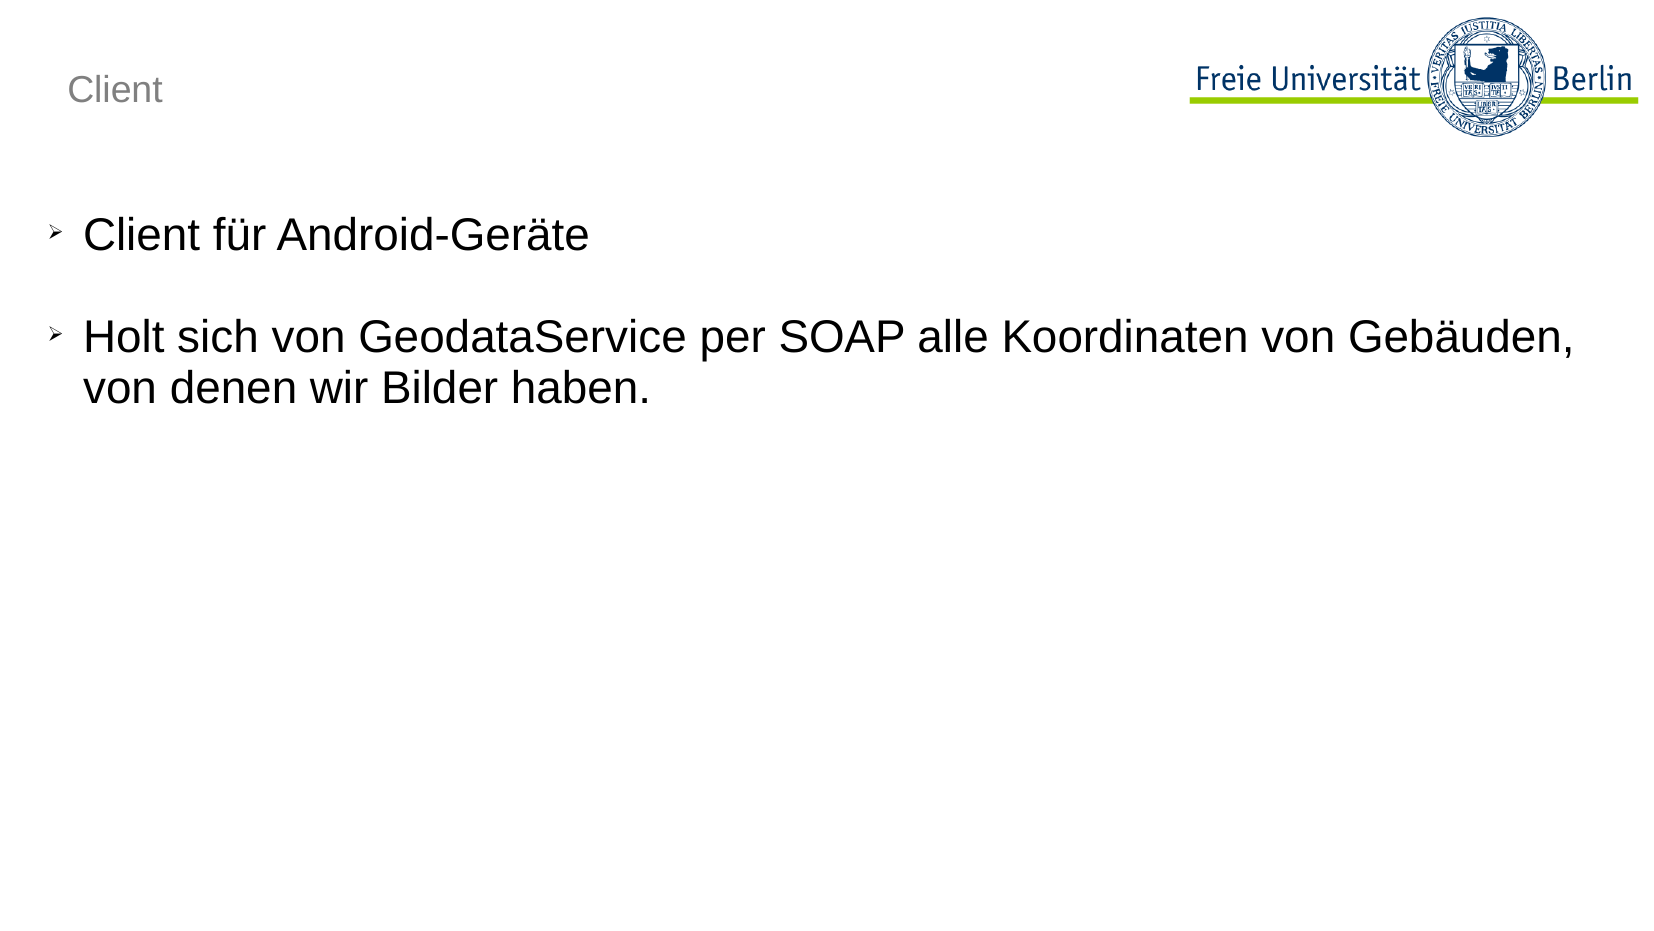

Client
Client für Android-Geräte
Holt sich von GeodataService per SOAP alle Koordinaten von Gebäuden,
von denen wir Bilder haben.